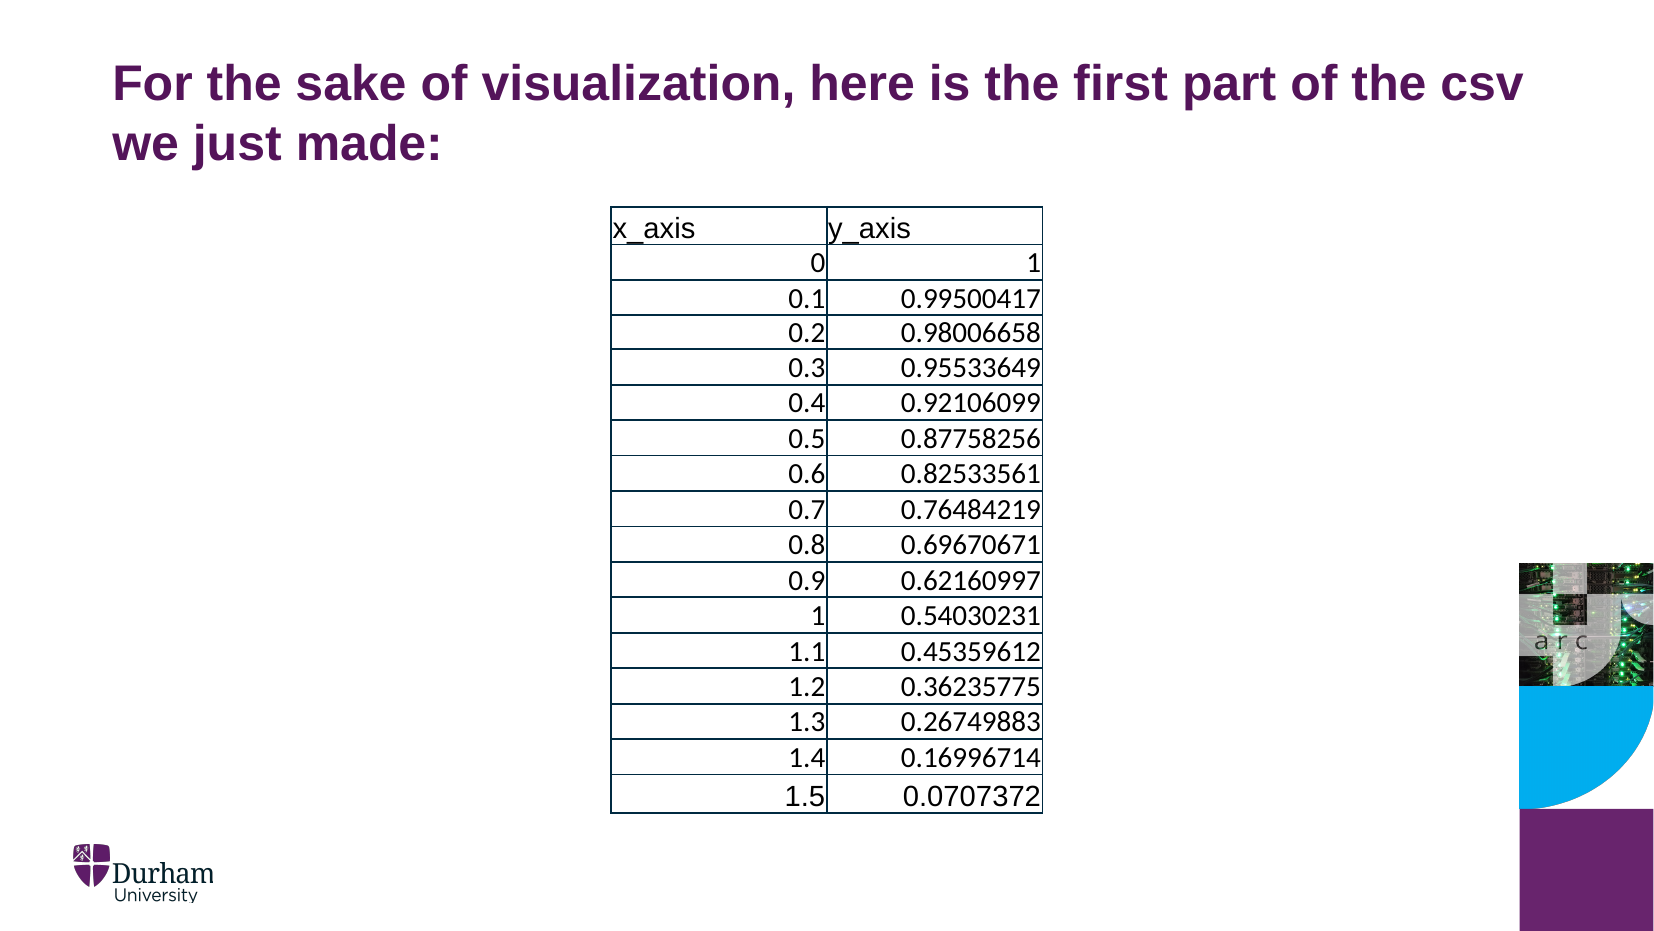

# For the sake of visualization, here is the first part of the csv we just made:
| x\_axis | y\_axis |
| --- | --- |
| 0 | 1 |
| 0.1 | 0.99500417 |
| 0.2 | 0.98006658 |
| 0.3 | 0.95533649 |
| 0.4 | 0.92106099 |
| 0.5 | 0.87758256 |
| 0.6 | 0.82533561 |
| 0.7 | 0.76484219 |
| 0.8 | 0.69670671 |
| 0.9 | 0.62160997 |
| 1 | 0.54030231 |
| 1.1 | 0.45359612 |
| 1.2 | 0.36235775 |
| 1.3 | 0.26749883 |
| 1.4 | 0.16996714 |
| 1.5 | 0.0707372 |